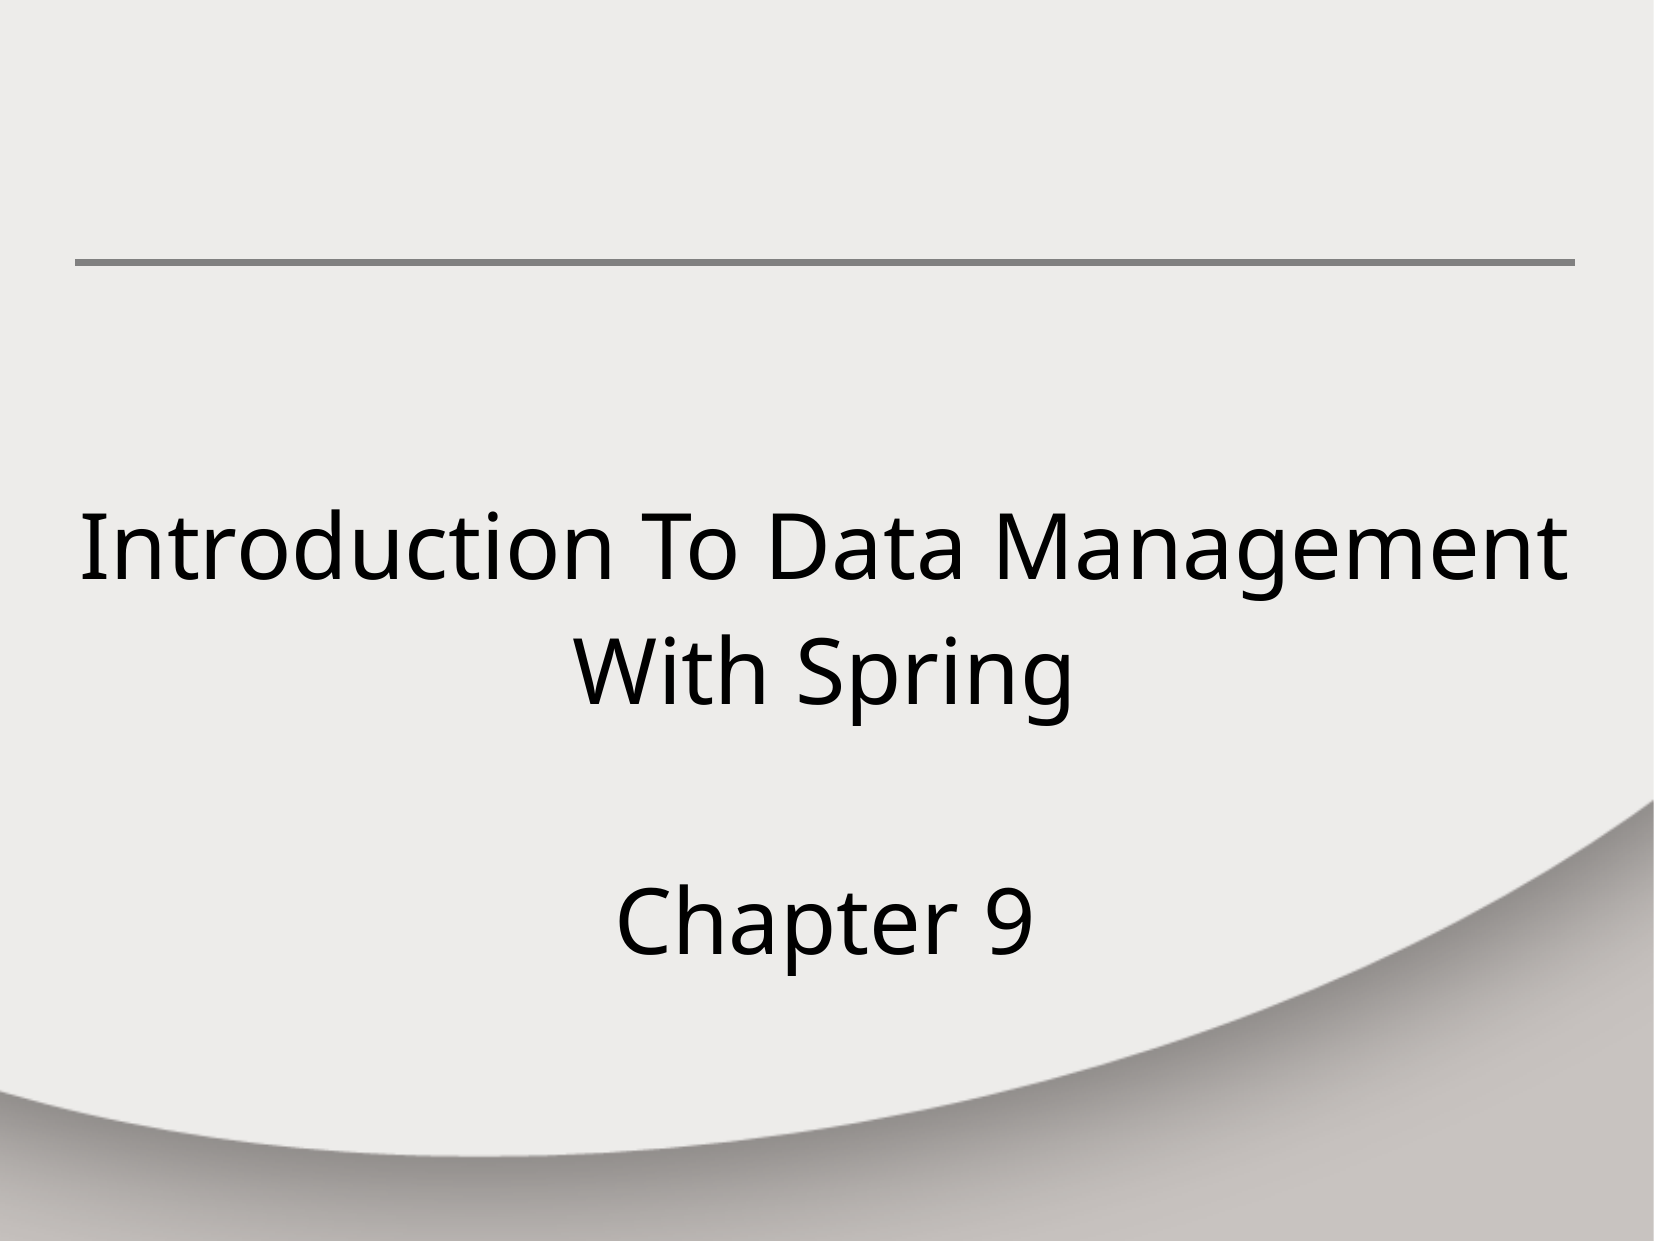

Introduction To Data Management With Spring
Chapter 9